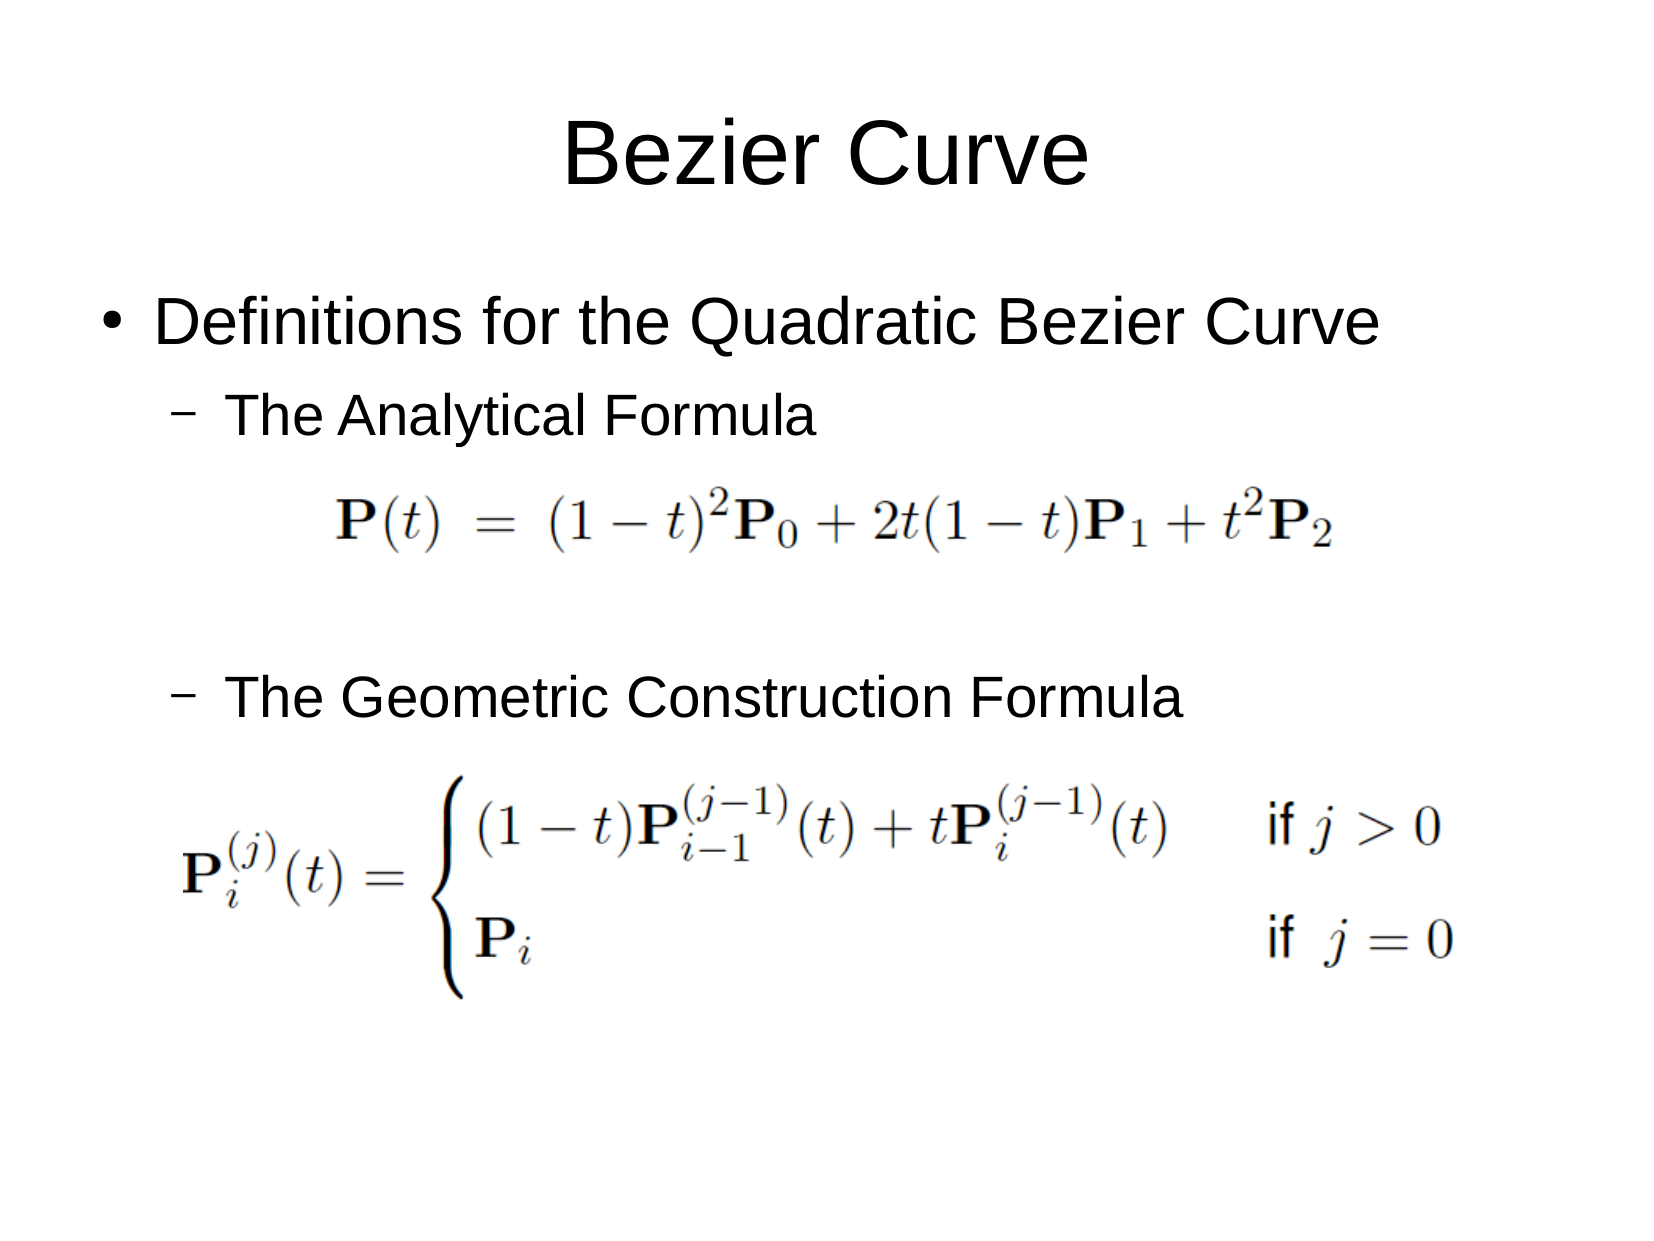

# Bezier Curve
Definitions for the Quadratic Bezier Curve
The Analytical Formula
The Geometric Construction Formula